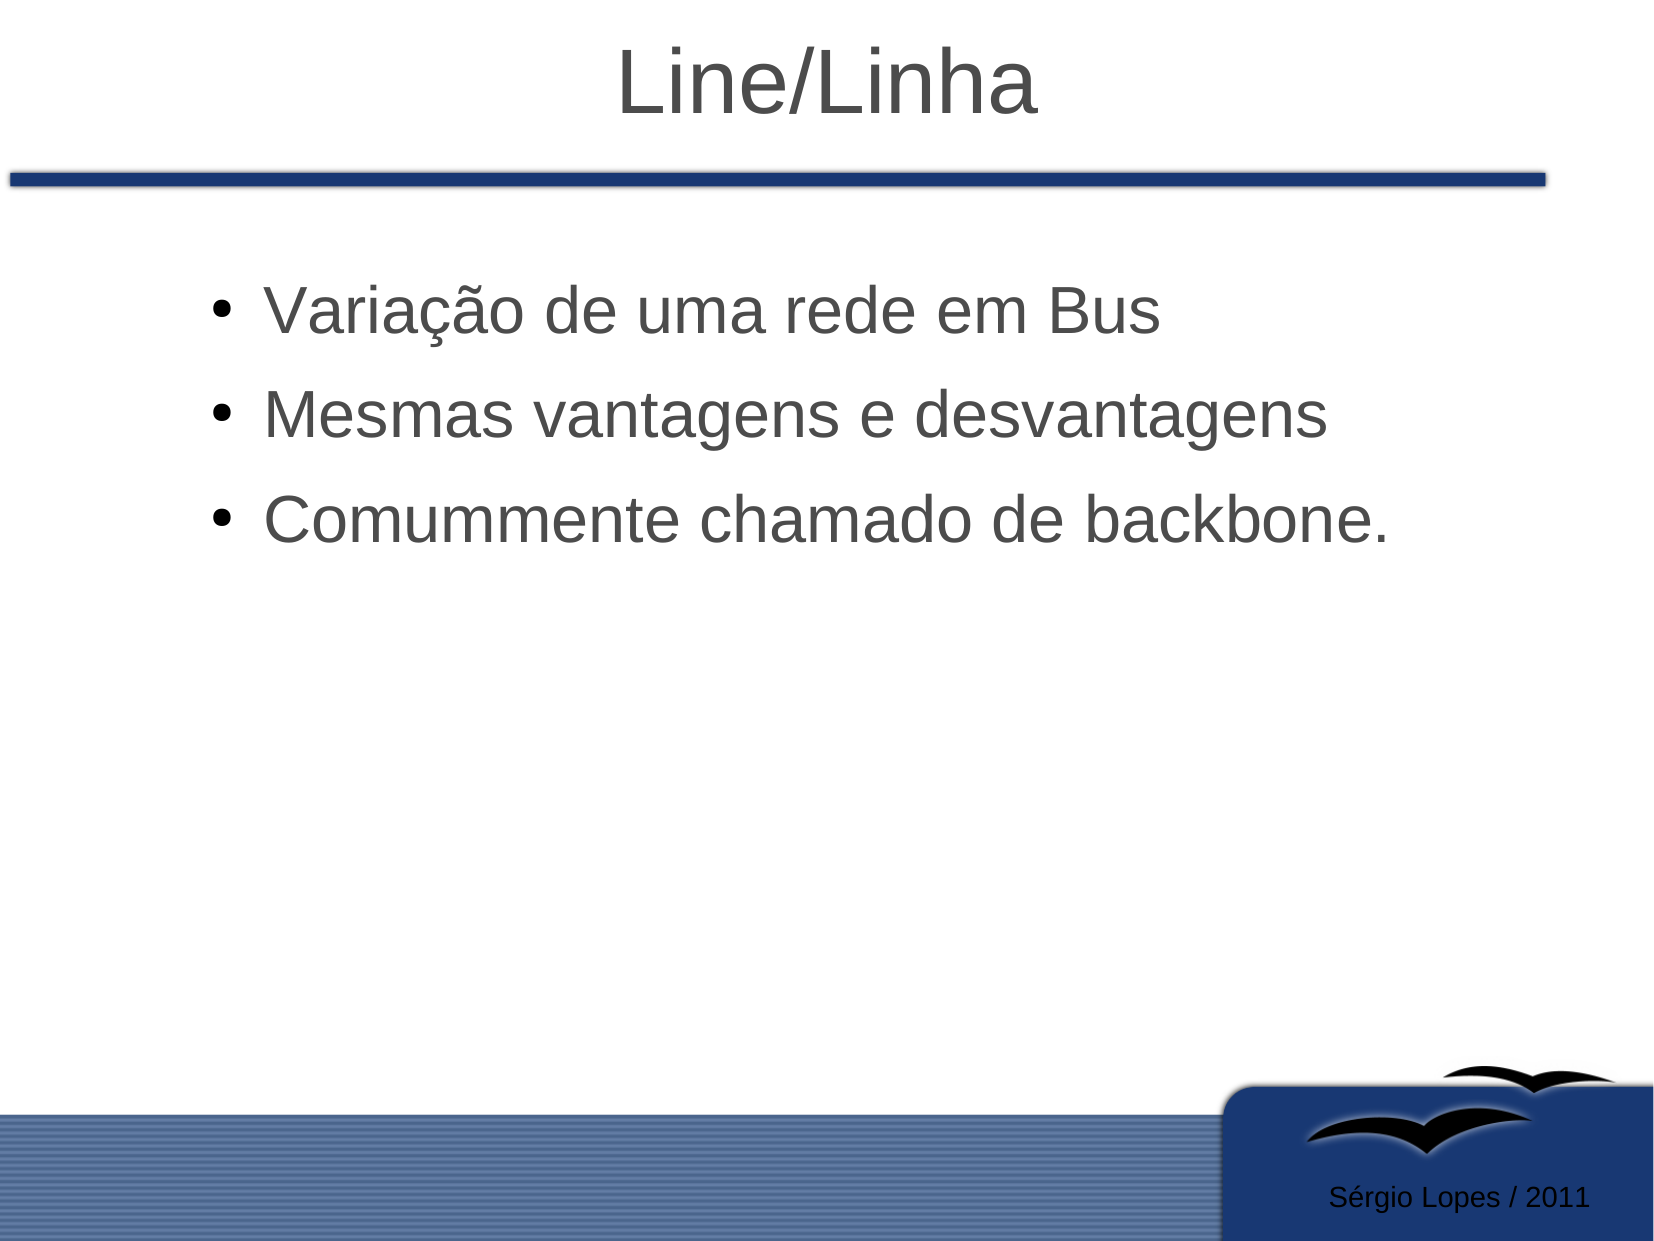

# Line/Linha
Variação de uma rede em Bus
Mesmas vantagens e desvantagens
Comummente chamado de backbone.
Sérgio Lopes / 2011